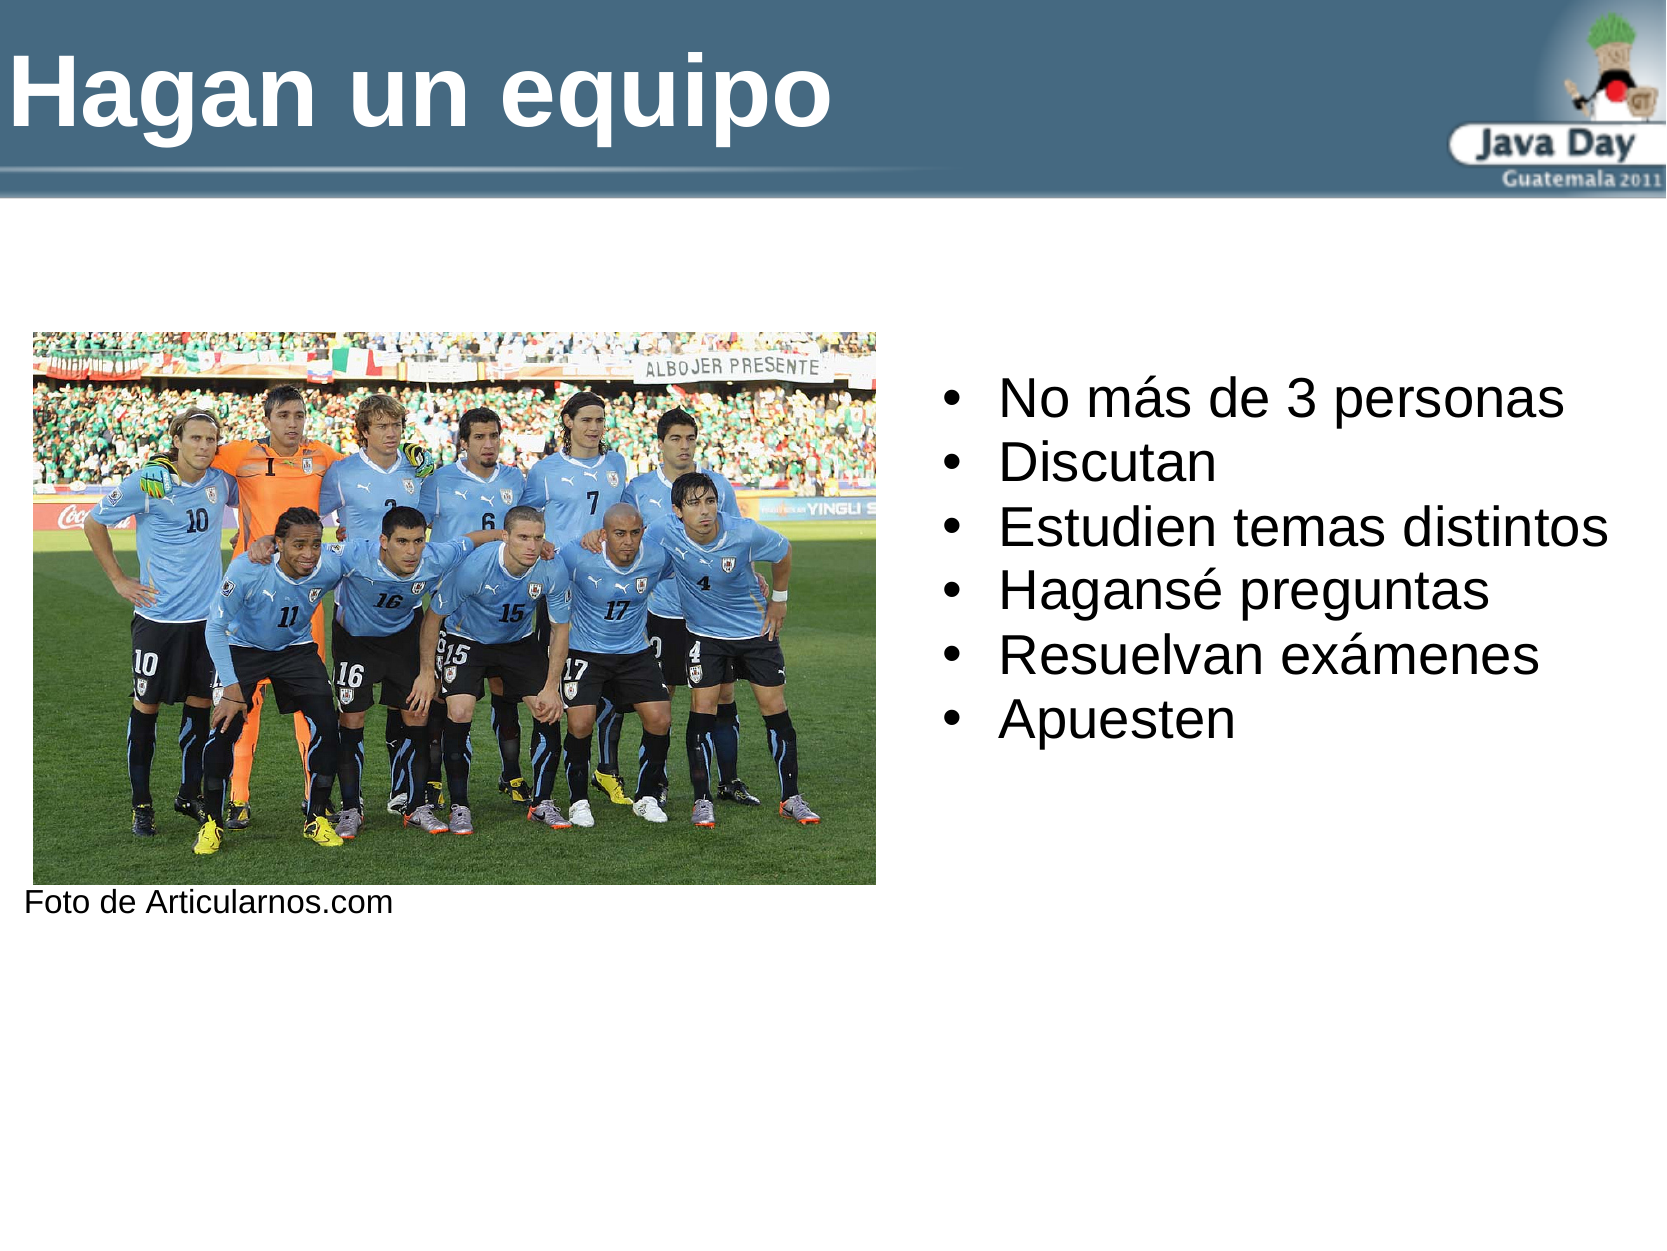

Hagan un equipo
No más de 3 personas
Discutan
Estudien temas distintos
Hagansé preguntas
Resuelvan exámenes
Apuesten
Foto de Articularnos.com